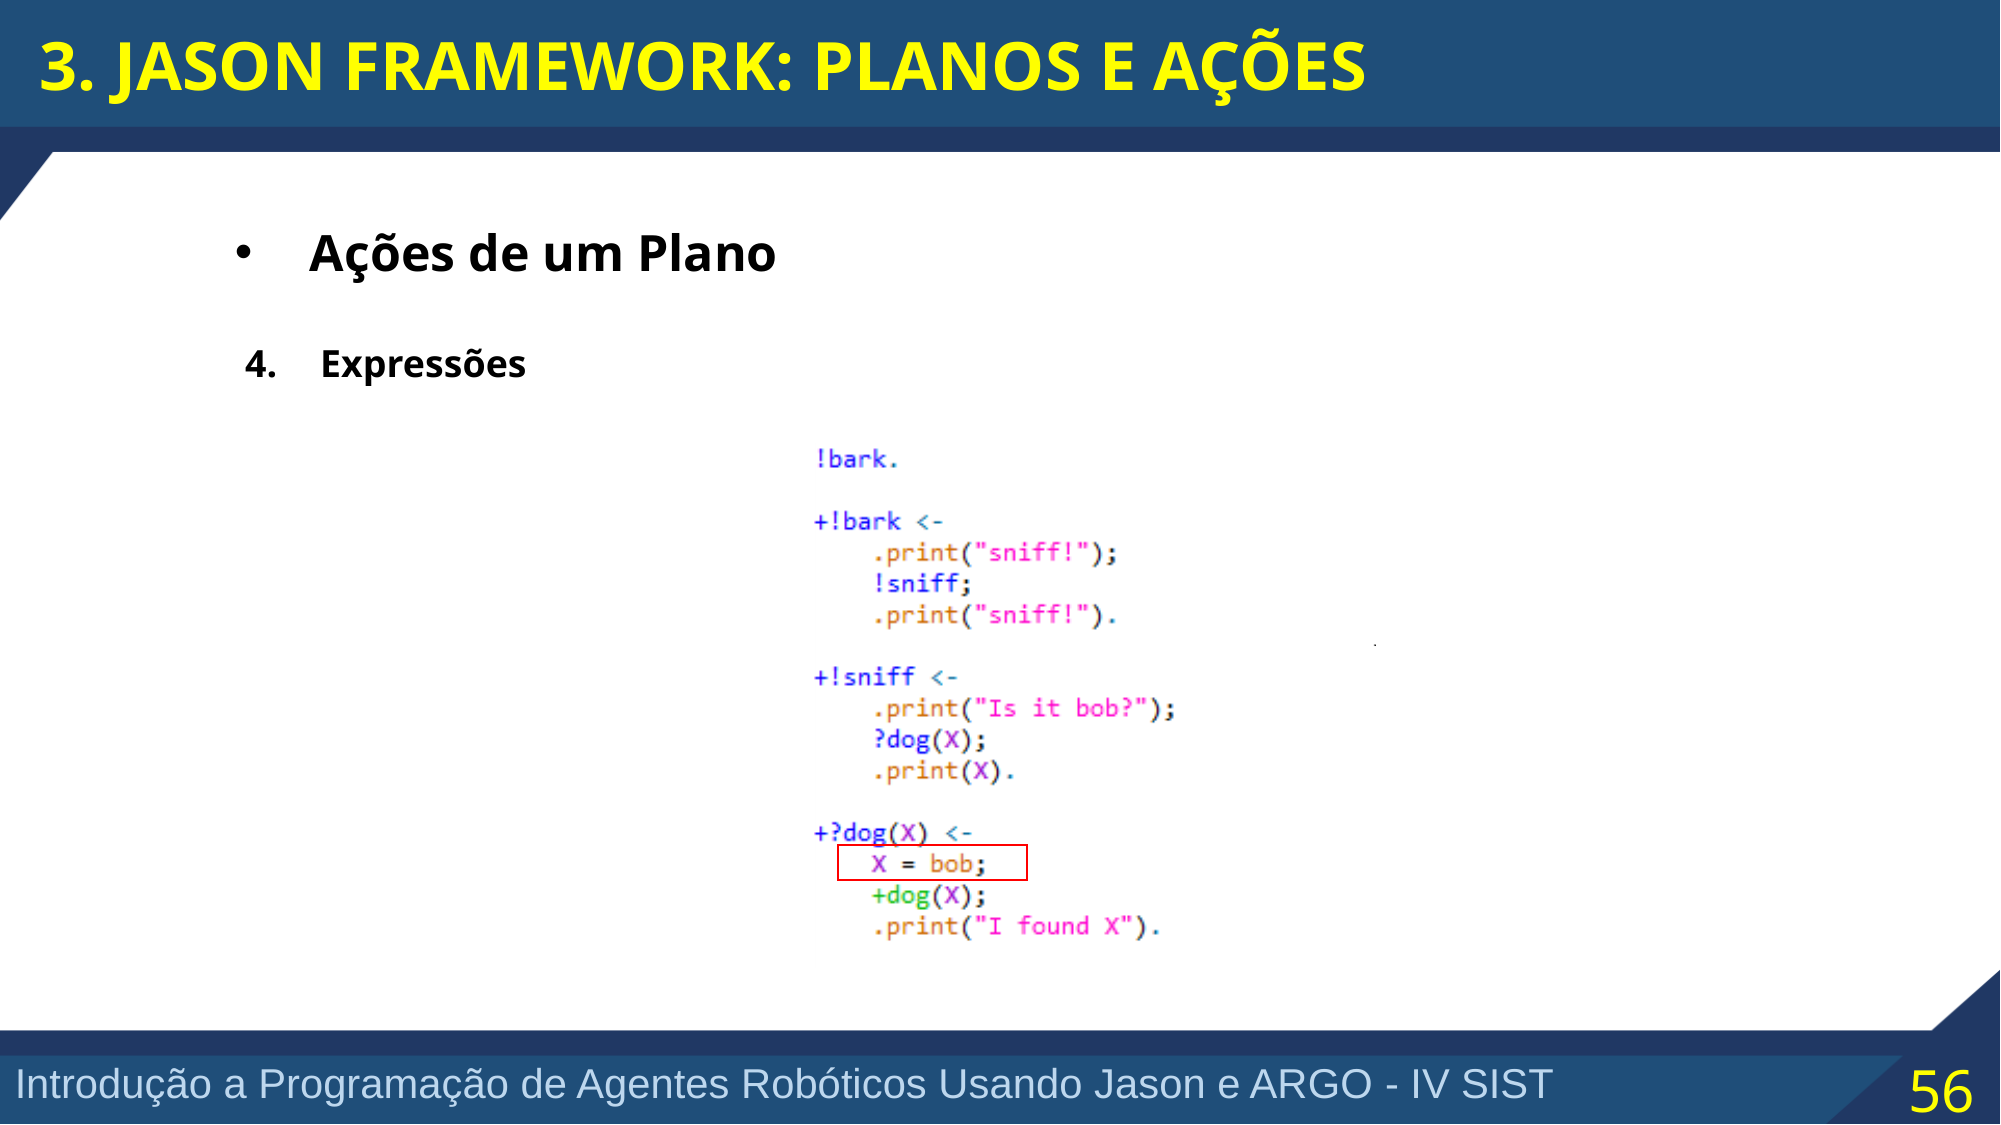

3. JASON FRAMEWORK: PLANOS E AÇÕES
Ações de um Plano
Expressões